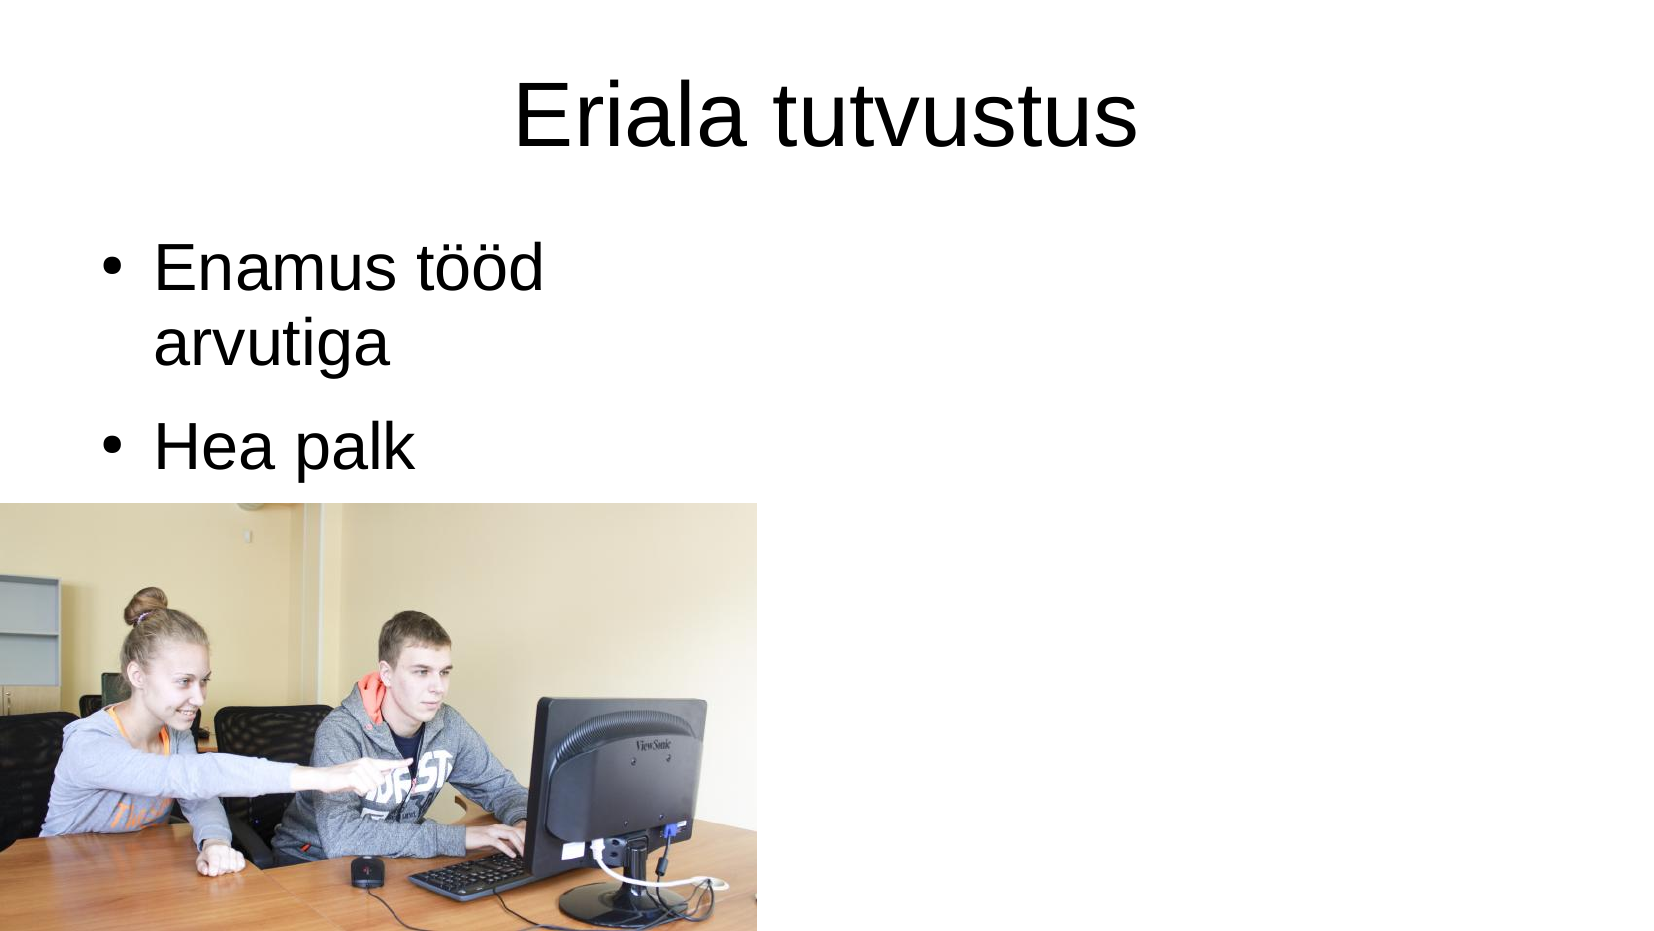

# Eriala tutvustus
Enamus tööd arvutiga
Hea palk